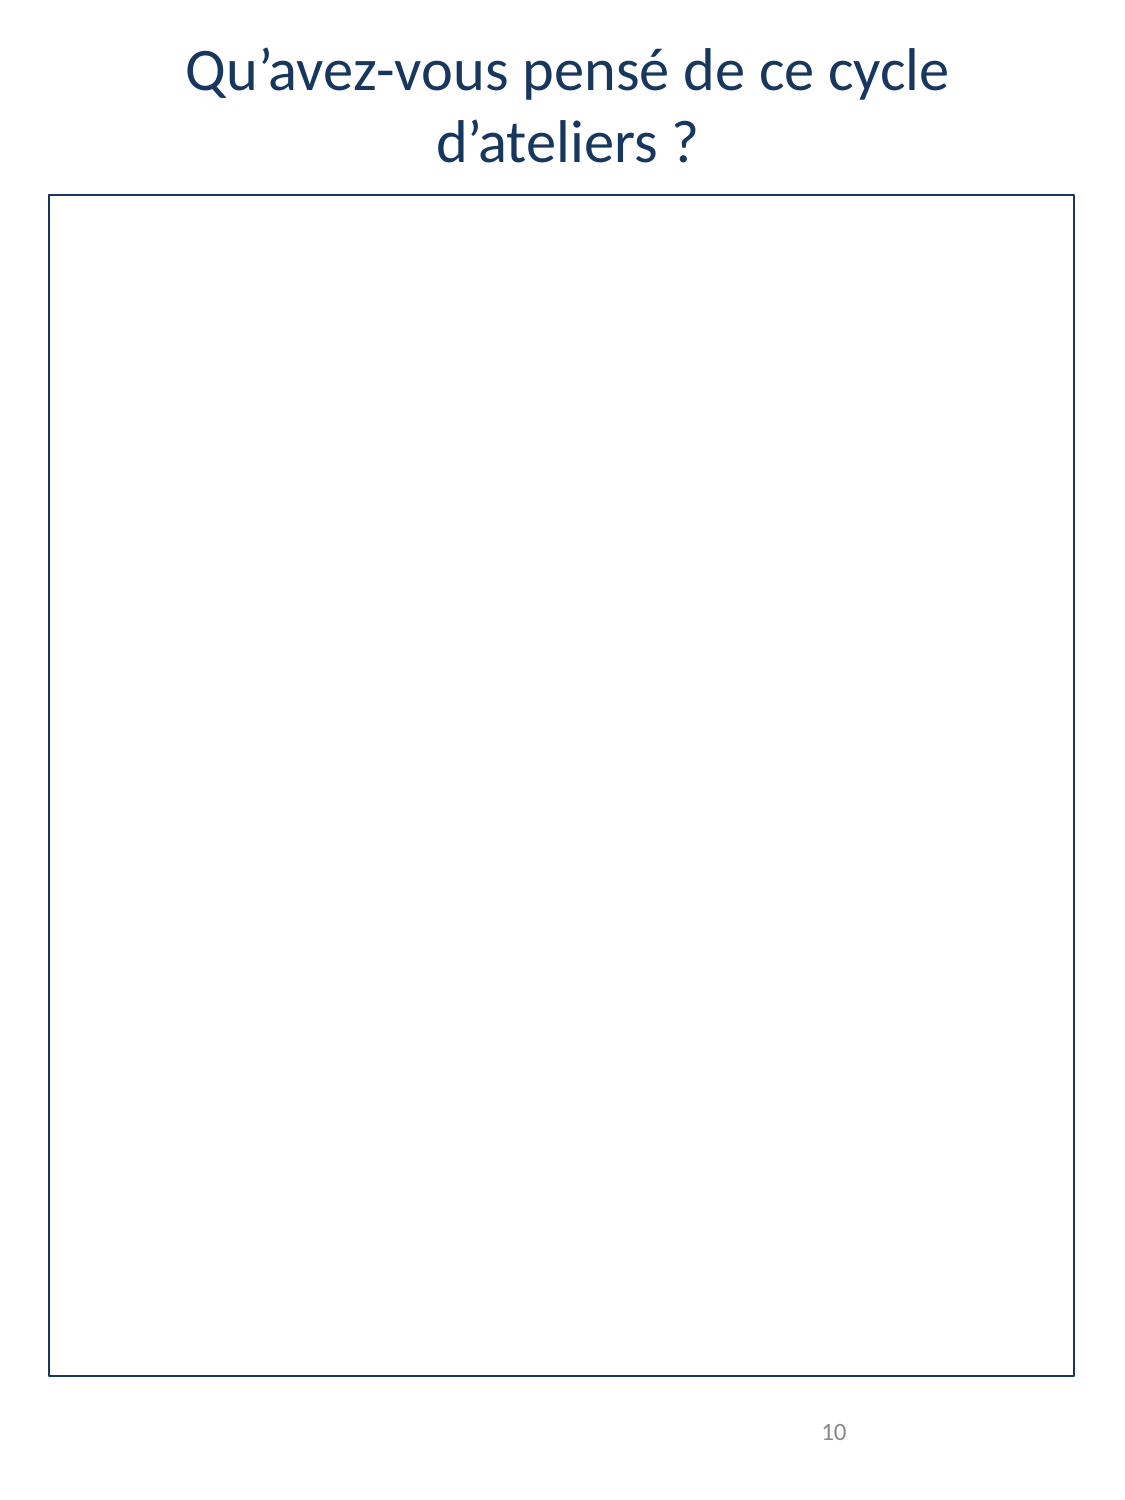

# Qu’avez-vous pensé de ce cycle d’ateliers ?